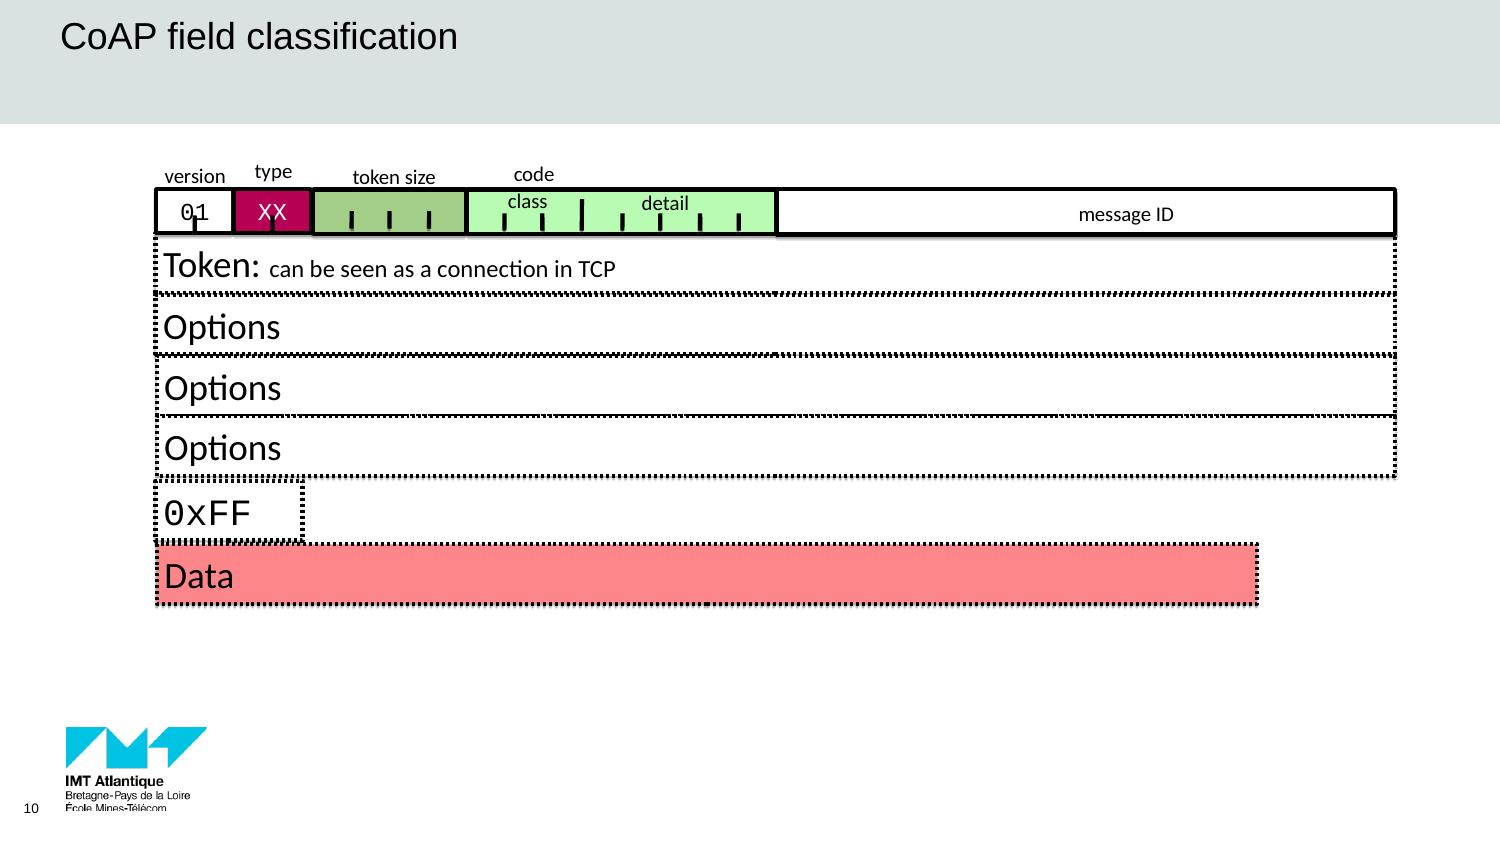

# CoAP field classification
type
version
01
code
token size
class
detail
XX
message ID
Token: can be seen as a connection in TCP
Options
Options
Options
0xFF
Data